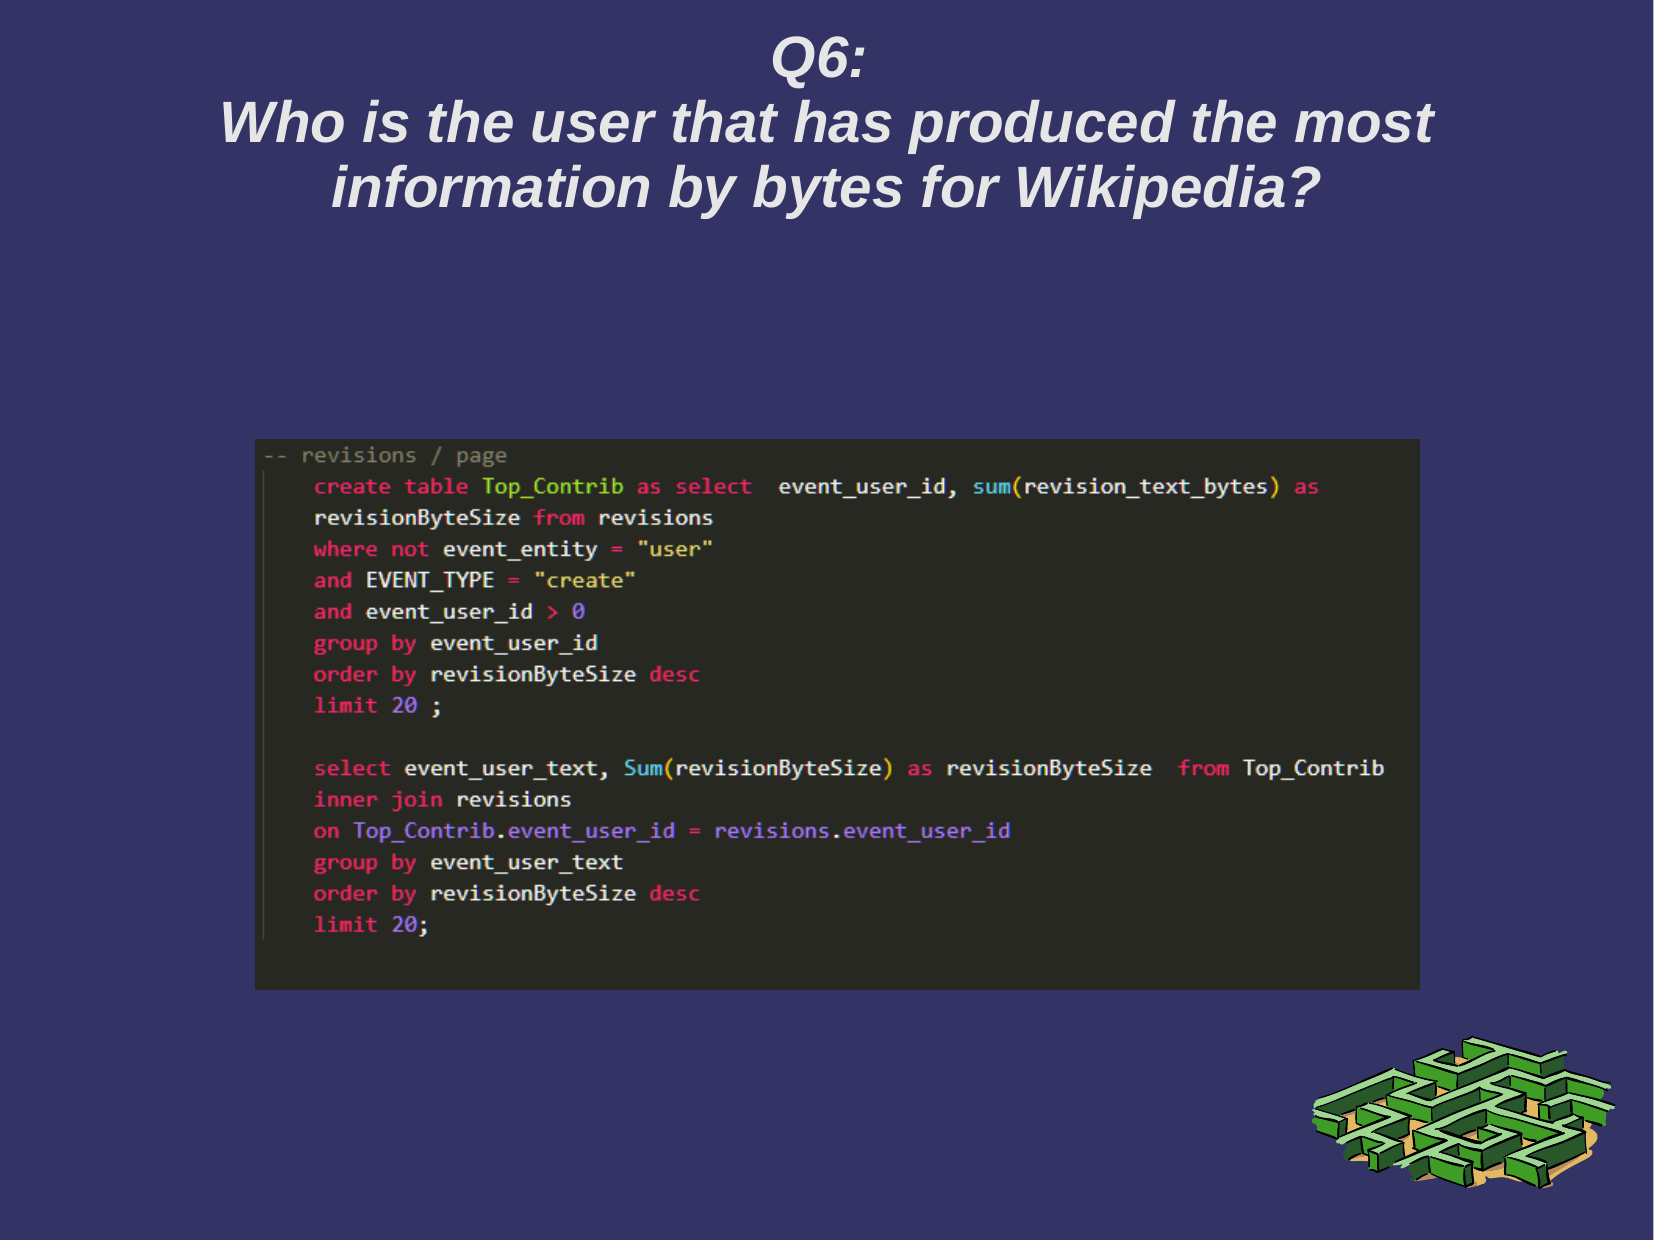

# Q6: Who is the user that has produced the most information by bytes for Wikipedia?